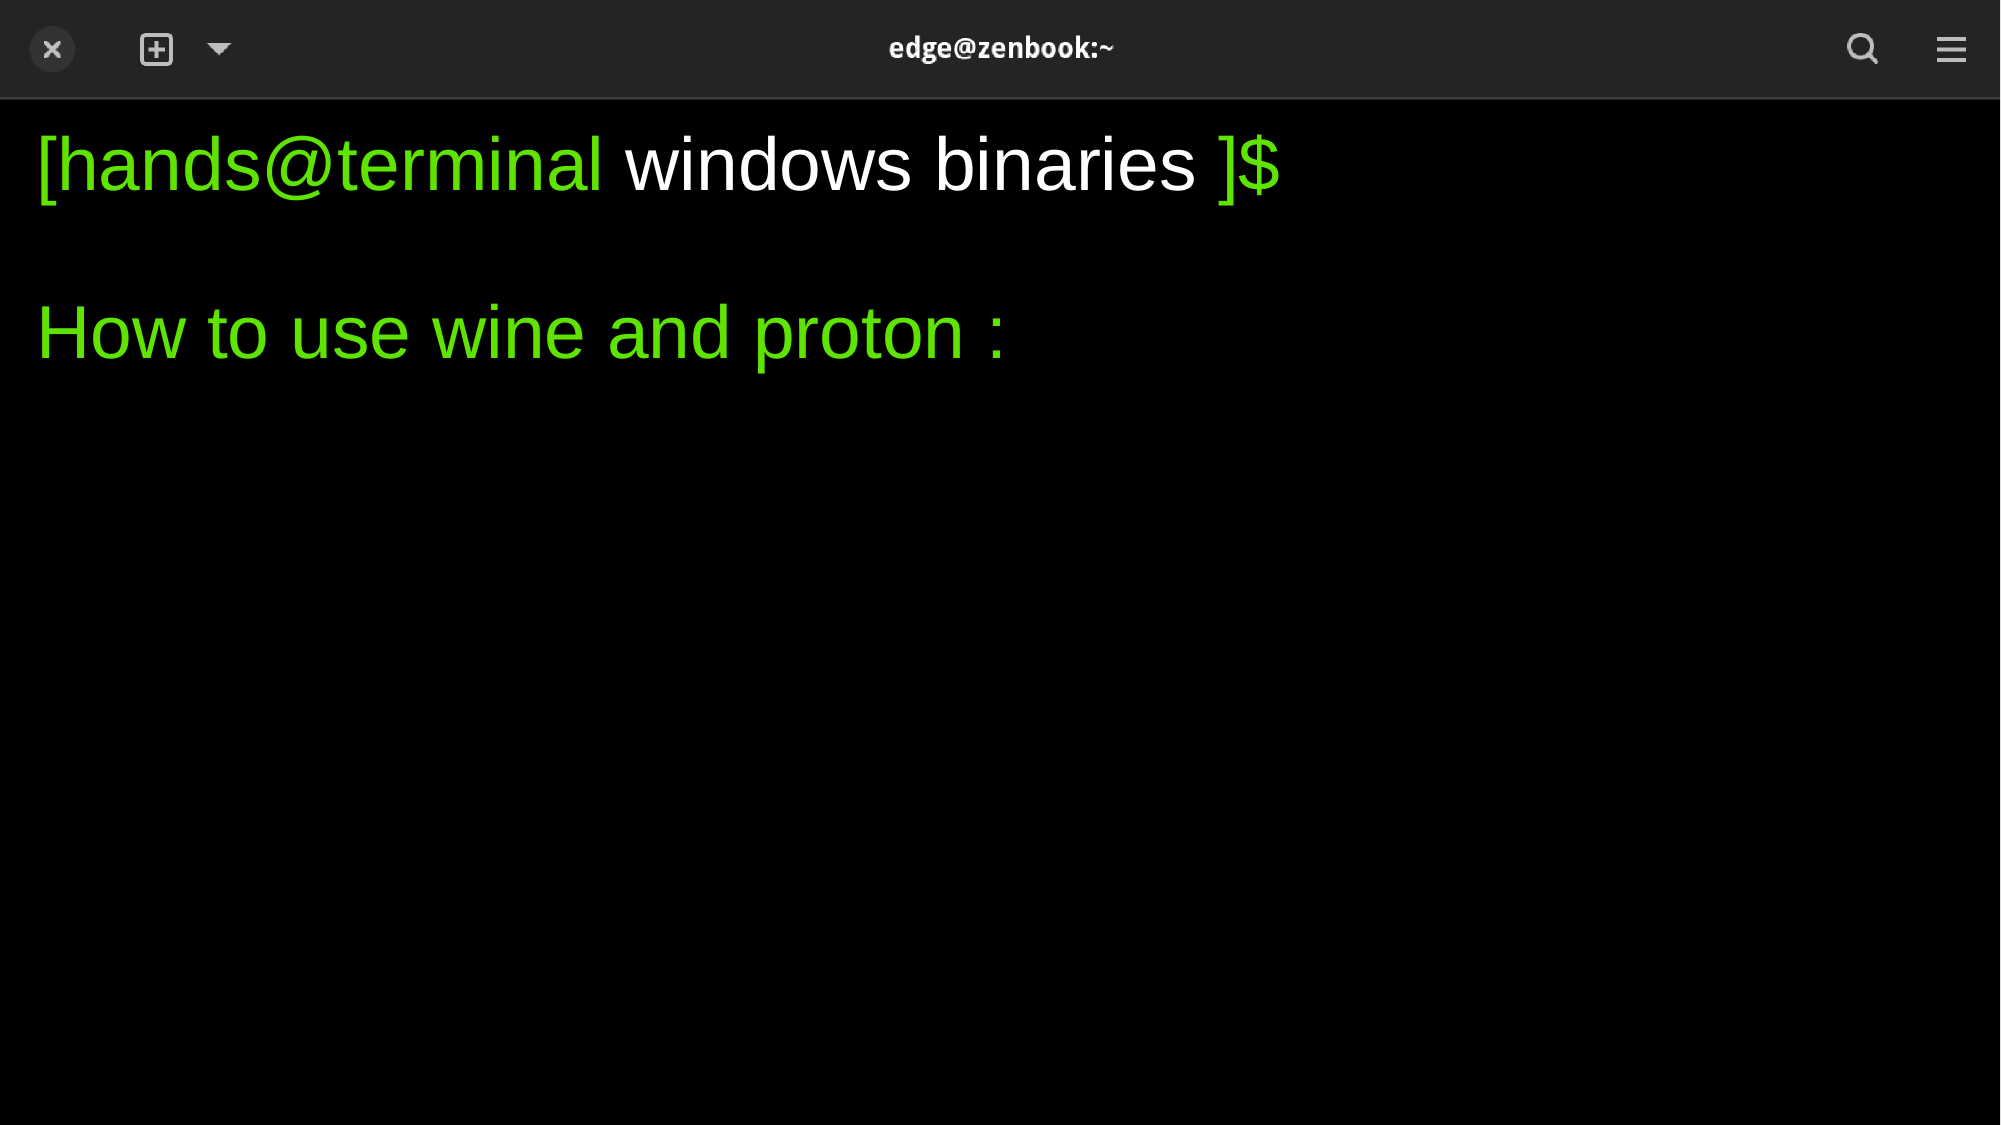

# [hands@terminal windows binaries ]$
How to use wine and proton :